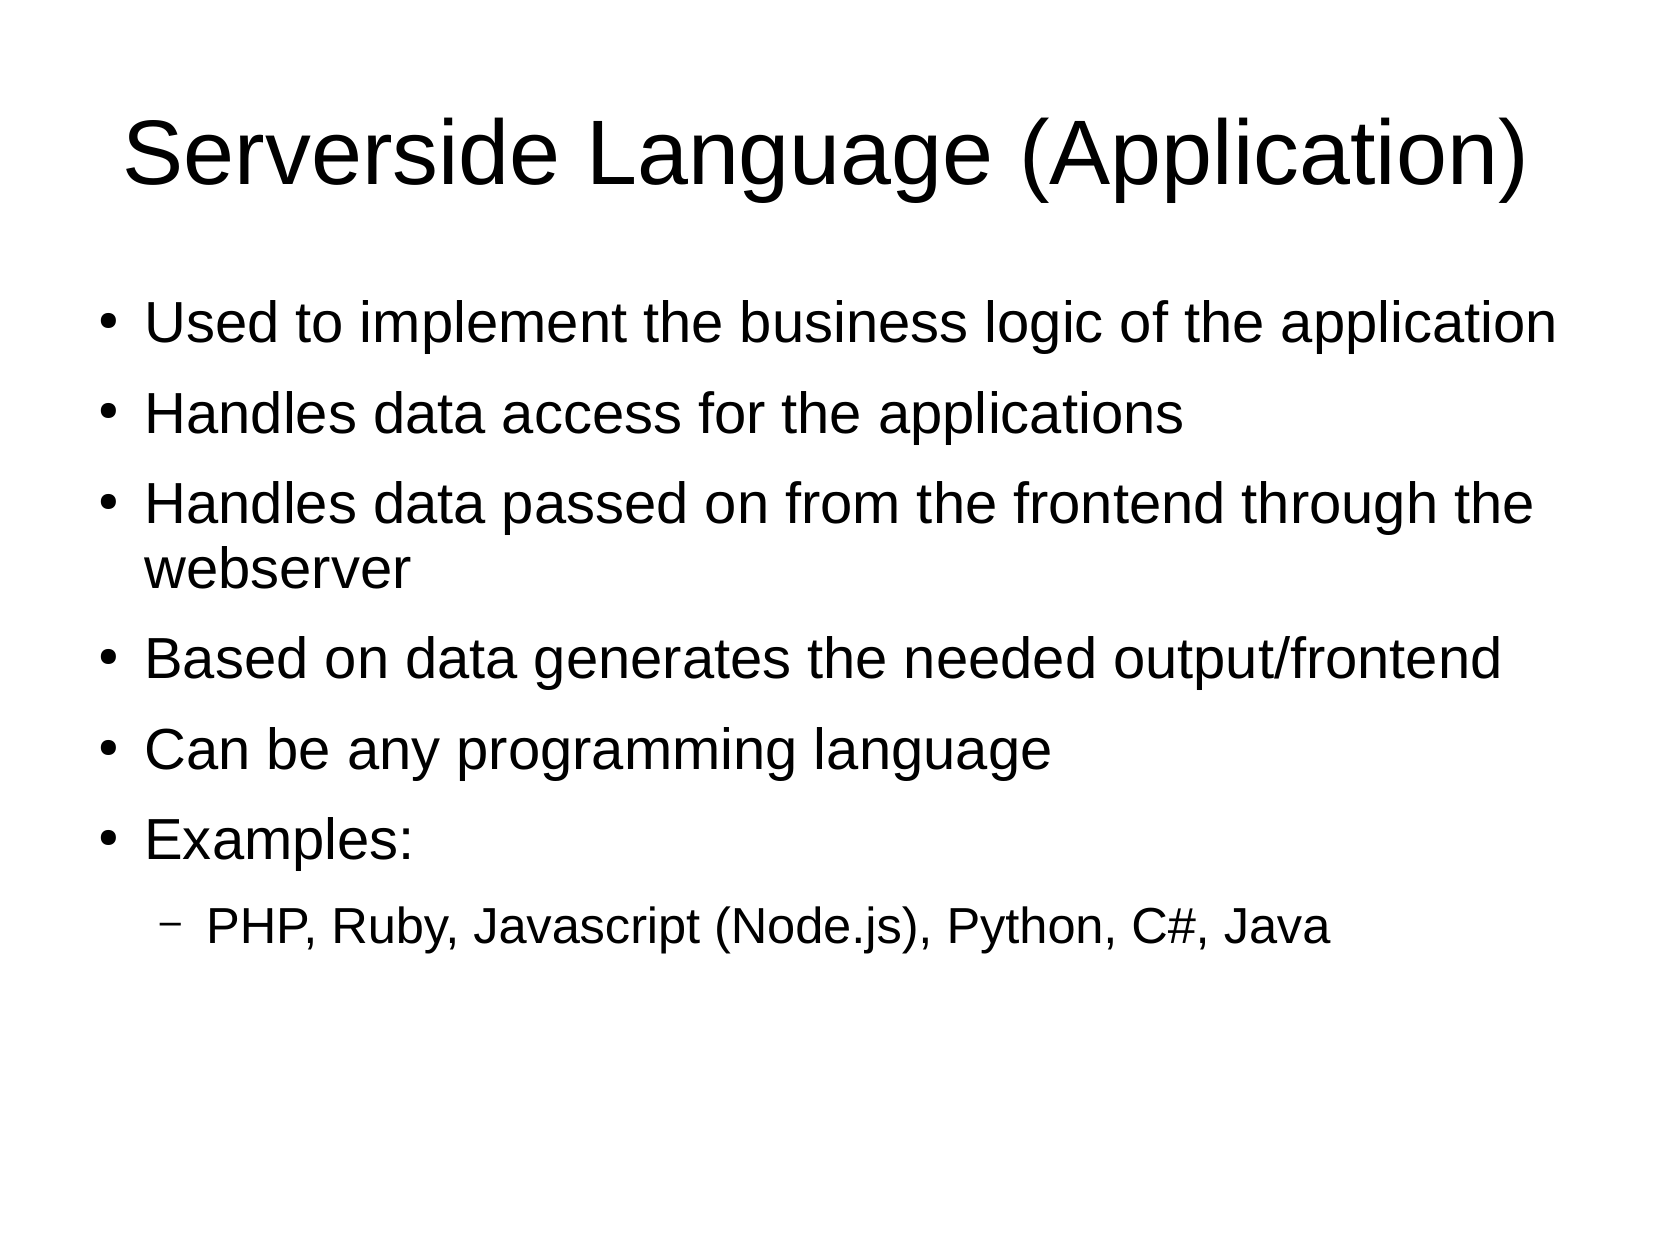

# Serverside Language (Application)
Used to implement the business logic of the application
Handles data access for the applications
Handles data passed on from the frontend through the webserver
Based on data generates the needed output/frontend
Can be any programming language
Examples:
PHP, Ruby, Javascript (Node.js), Python, C#, Java